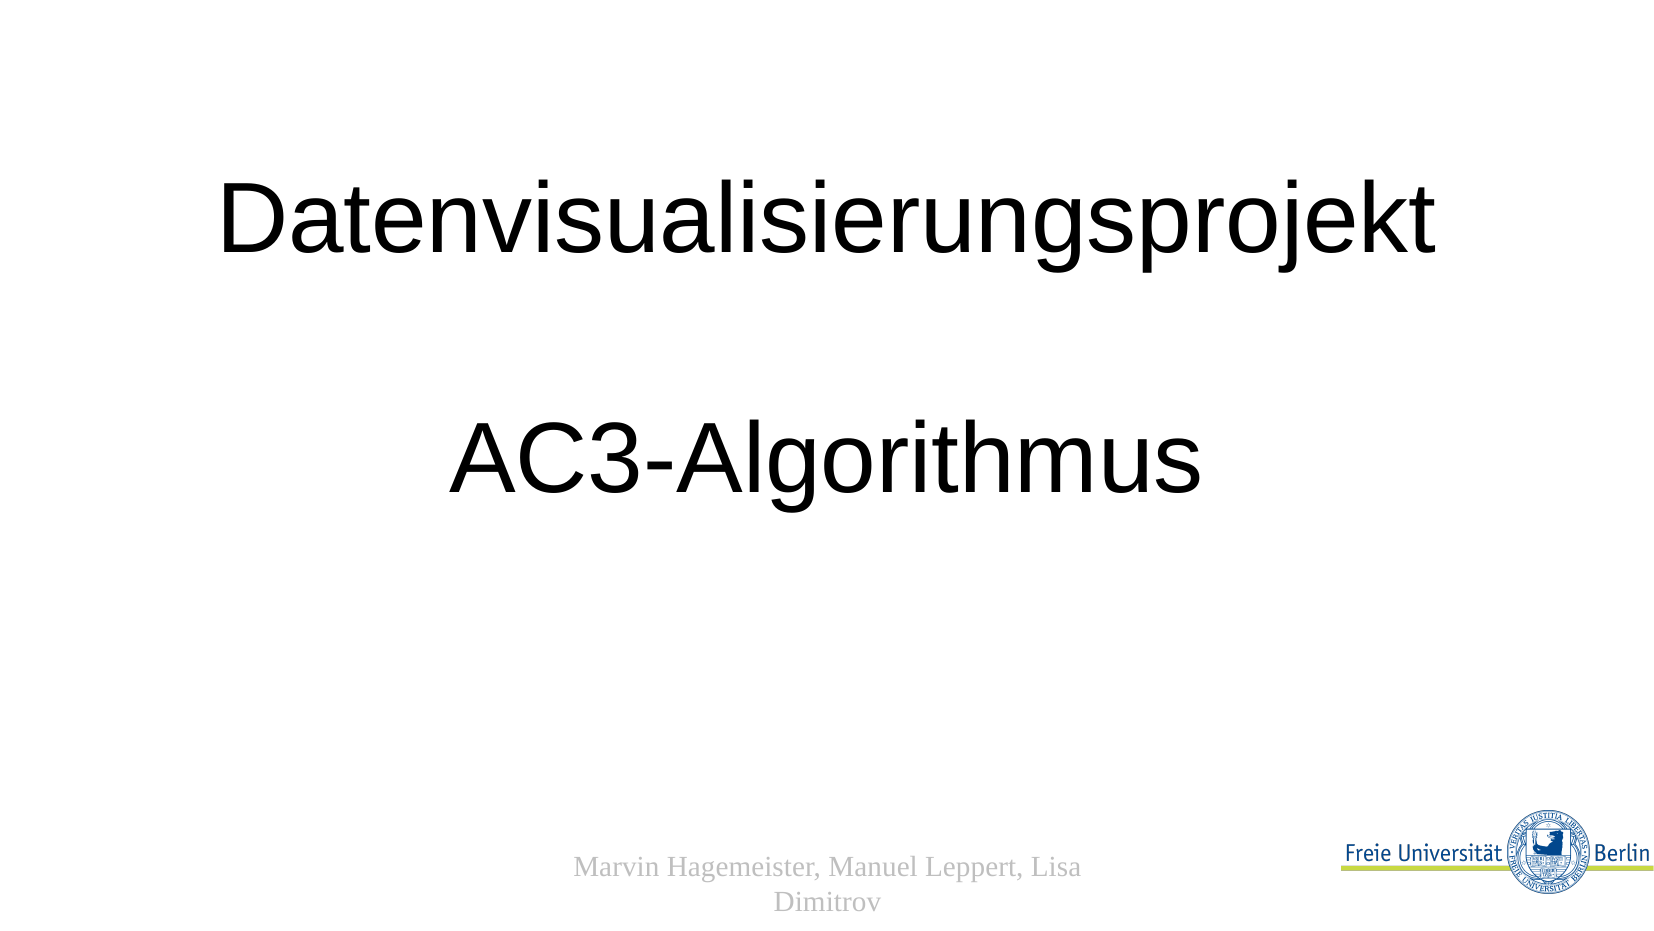

# Datenvisualisierungsprojekt AC3-Algorithmus
Marvin Hagemeister, Manuel Leppert, Lisa Dimitrov